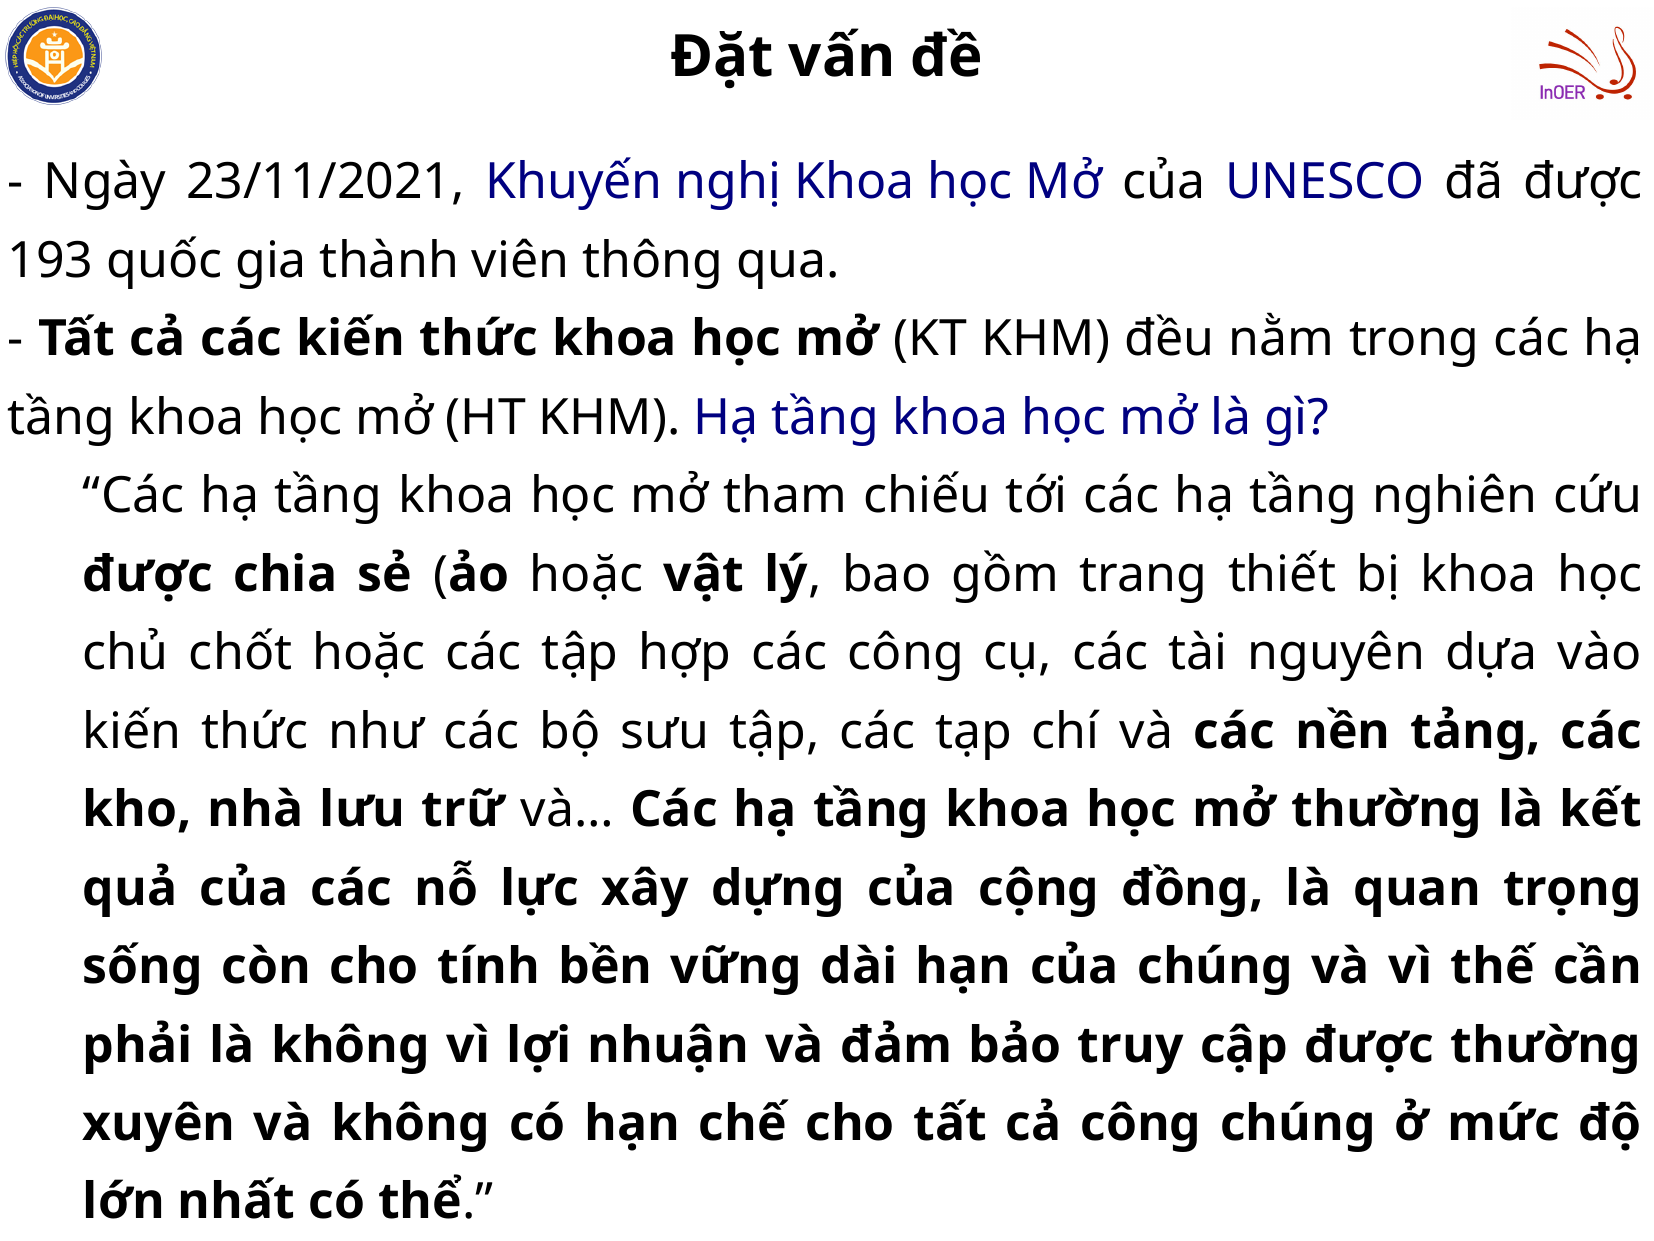

# Đặt vấn đề
- Ngày 23/11/2021, Khuyến nghị Khoa học Mở của UNESCO đã được 193 quốc gia thành viên thông qua.
- Tất cả các kiến thức khoa học mở (KT KHM) đều nằm trong các hạ tầng khoa học mở (HT KHM). Hạ tầng khoa học mở là gì?
“Các hạ tầng khoa học mở tham chiếu tới các hạ tầng nghiên cứu được chia sẻ (ảo hoặc vật lý, bao gồm trang thiết bị khoa học chủ chốt hoặc các tập hợp các công cụ, các tài nguyên dựa vào kiến thức như các bộ sưu tập, các tạp chí và các nền tảng, các kho, nhà lưu trữ và… Các hạ tầng khoa học mở thường là kết quả của các nỗ lực xây dựng của cộng đồng, là quan trọng sống còn cho tính bền vững dài hạn của chúng và vì thế cần phải là không vì lợi nhuận và đảm bảo truy cập được thường xuyên và không có hạn chế cho tất cả công chúng ở mức độ lớn nhất có thể.”